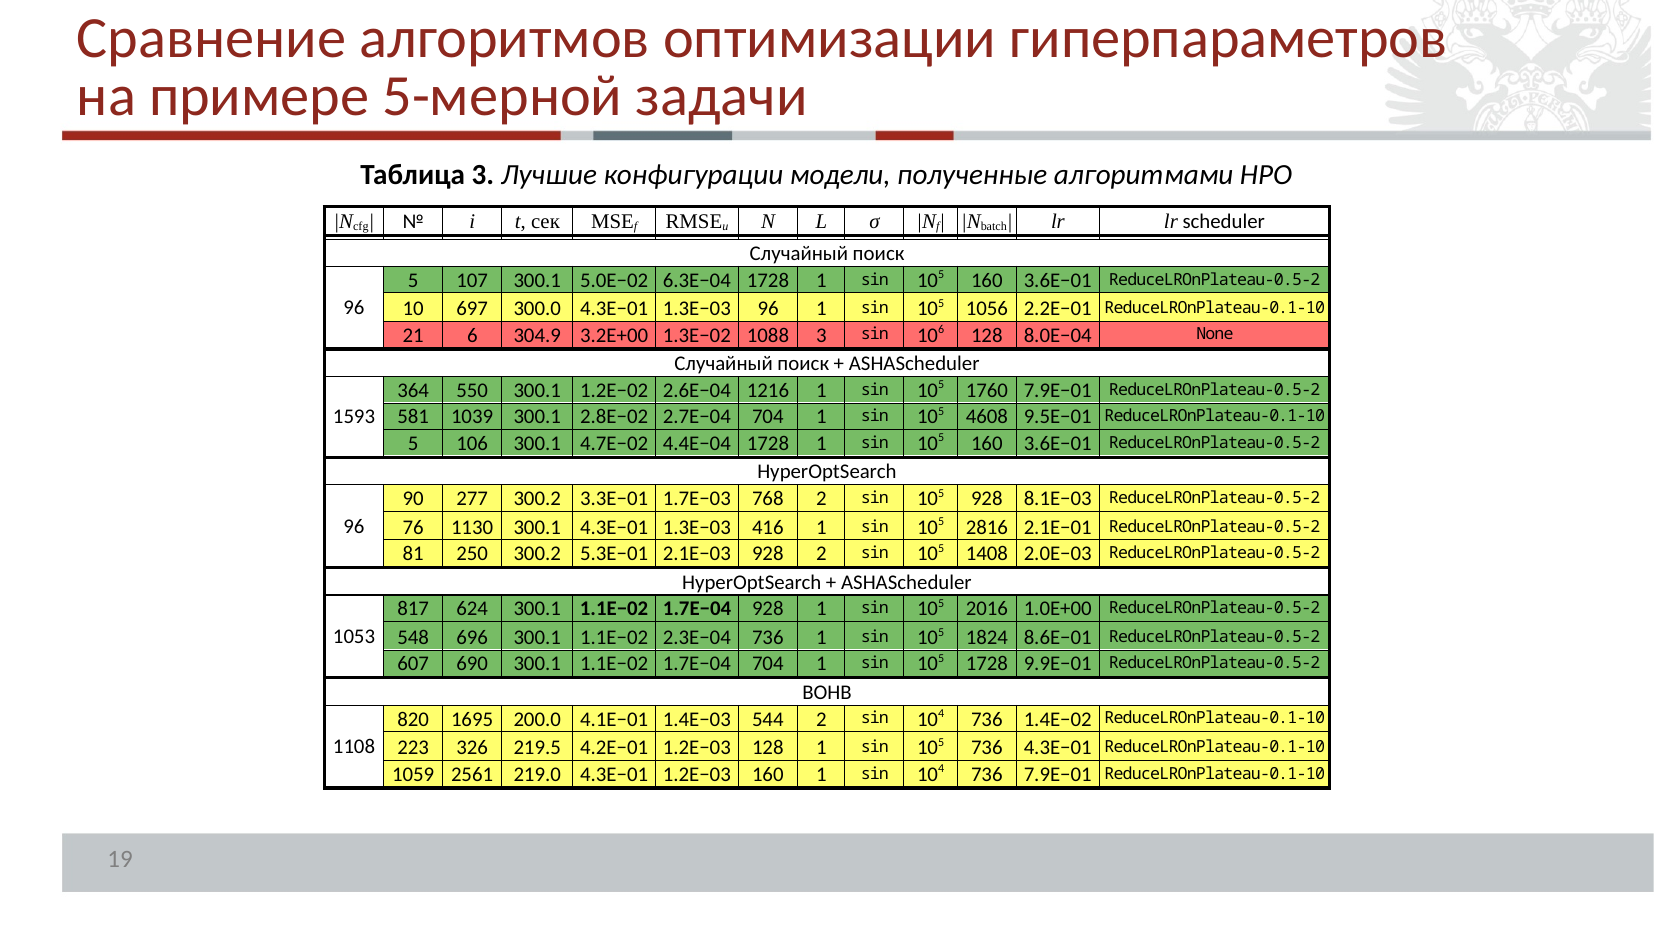

# Сравнение алгоритмов оптимизации гиперпараметров на примере 5-мерной задачи
Таблица 3. Лучшие конфигурации модели, полученные алгоритмами HPO
19